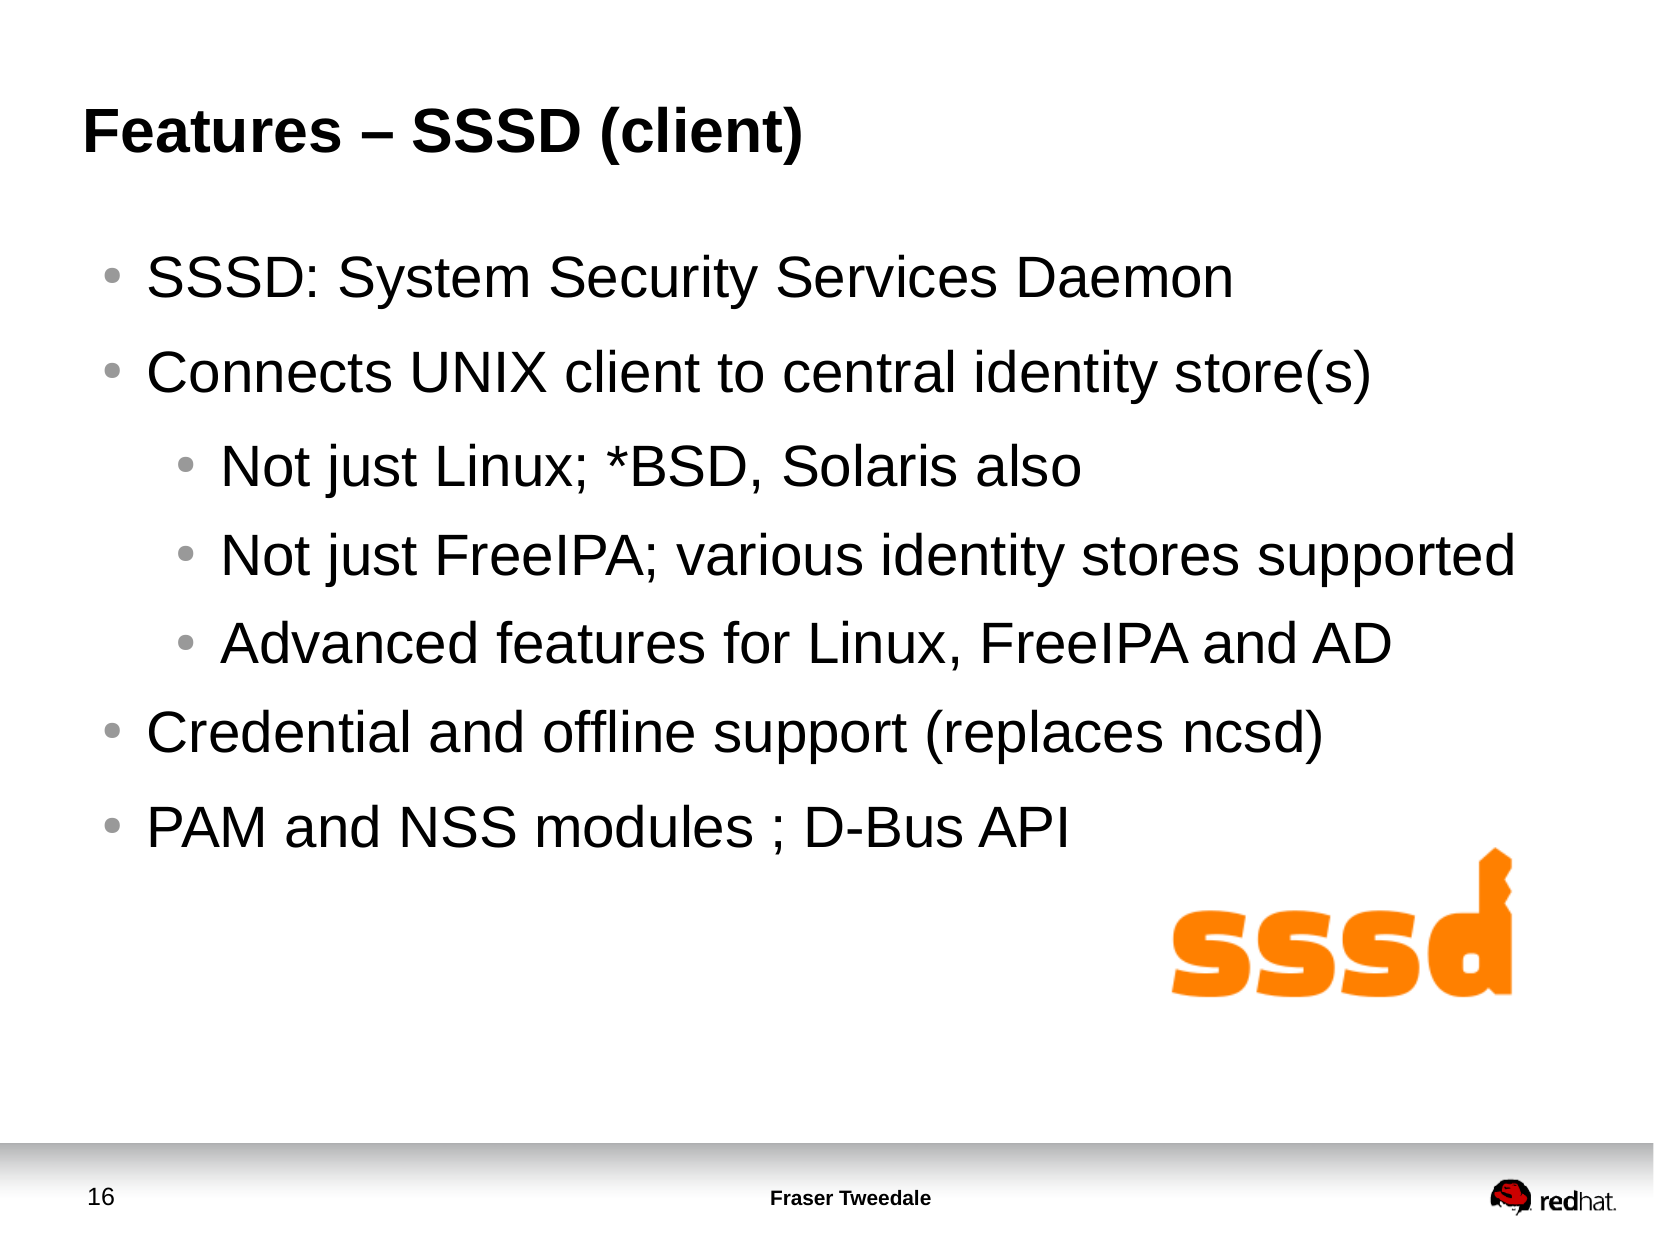

# Features – SSSD (client)
SSSD: System Security Services Daemon
Connects UNIX client to central identity store(s)
Not just Linux; *BSD, Solaris also
Not just FreeIPA; various identity stores supported
Advanced features for Linux, FreeIPA and AD
Credential and offline support (replaces ncsd)
PAM and NSS modules ; D-Bus API